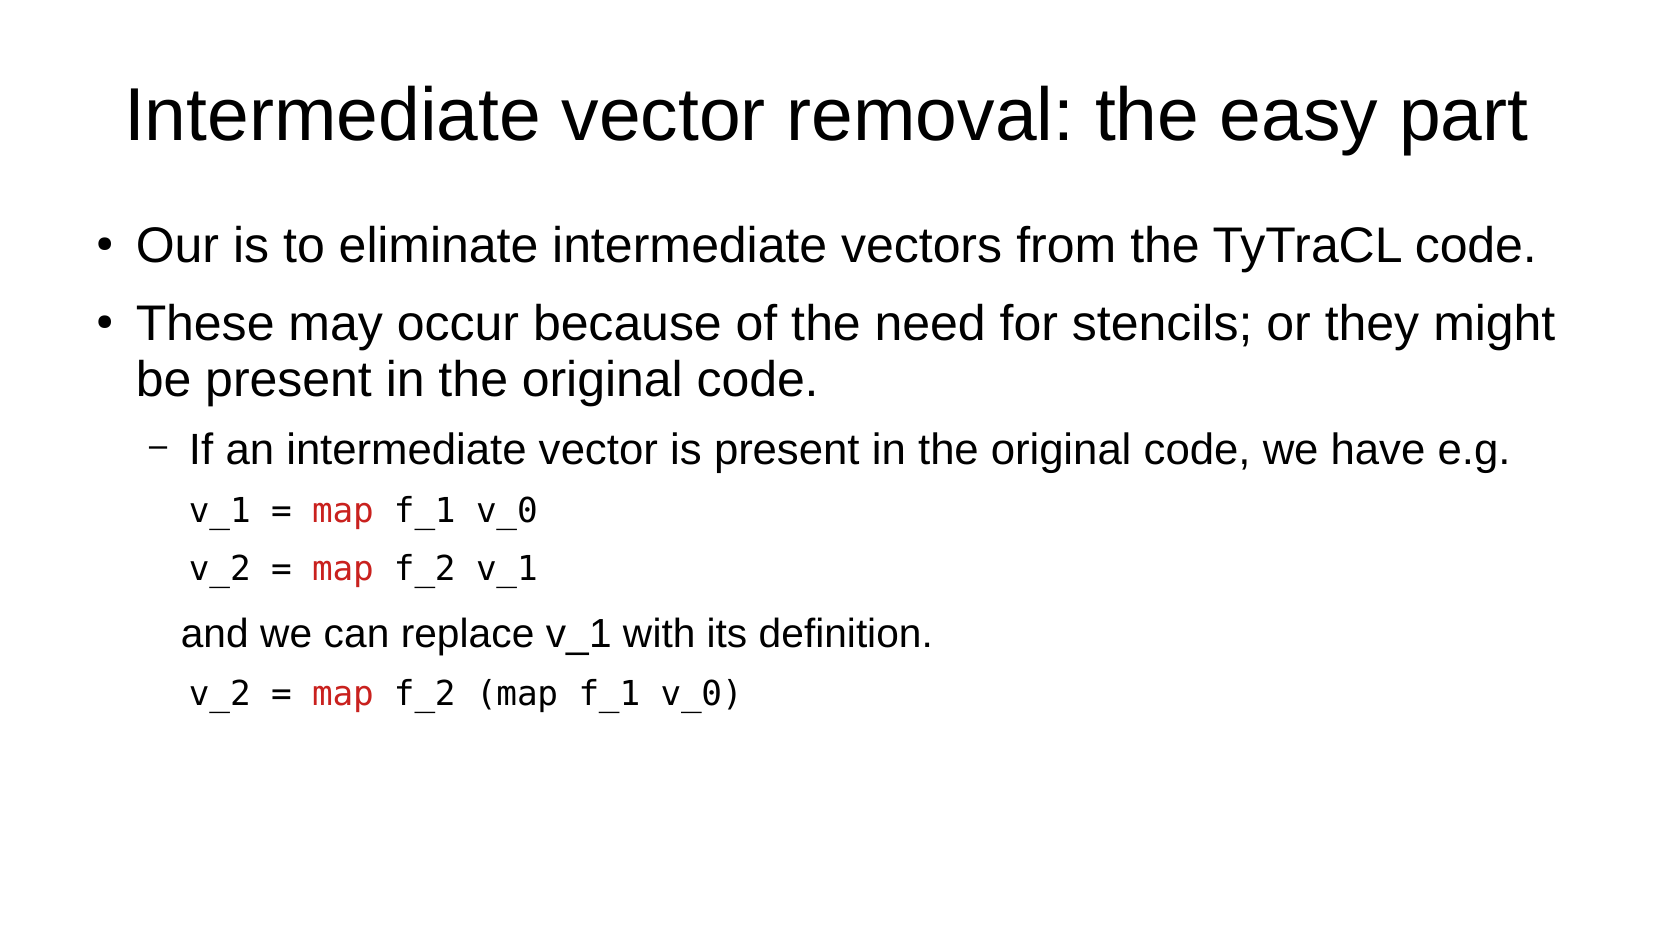

# Intermediate vector removal: the easy part
Our is to eliminate intermediate vectors from the TyTraCL code.
These may occur because of the need for stencils; or they might be present in the original code.
If an intermediate vector is present in the original code, we have e.g.
v_1 = map f_1 v_0
v_2 = map f_2 v_1
 and we can replace v_1 with its definition.
v_2 = map f_2 (map f_1 v_0)